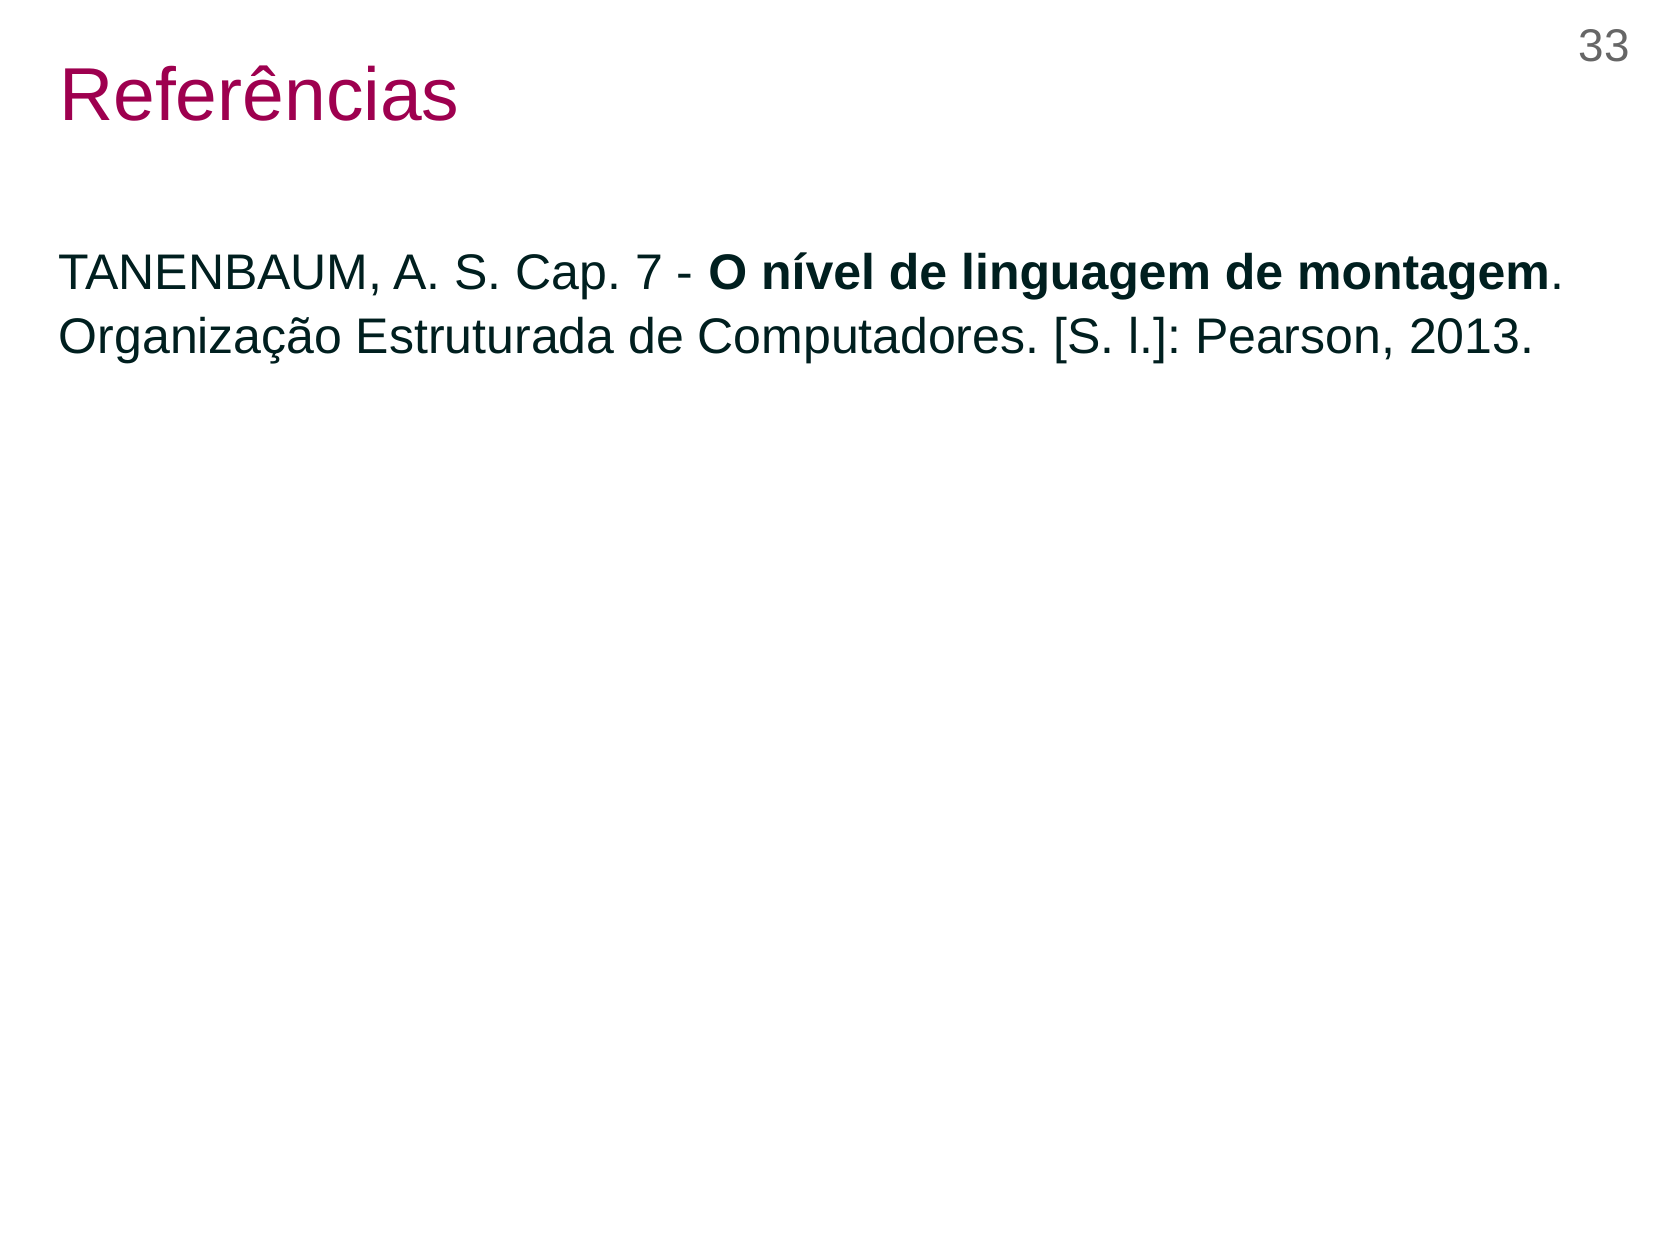

33
# Referências
TANENBAUM, A. S. Cap. 7 - O nível de linguagem de montagem. Organização Estruturada de Computadores. [S. l.]: Pearson, 2013.